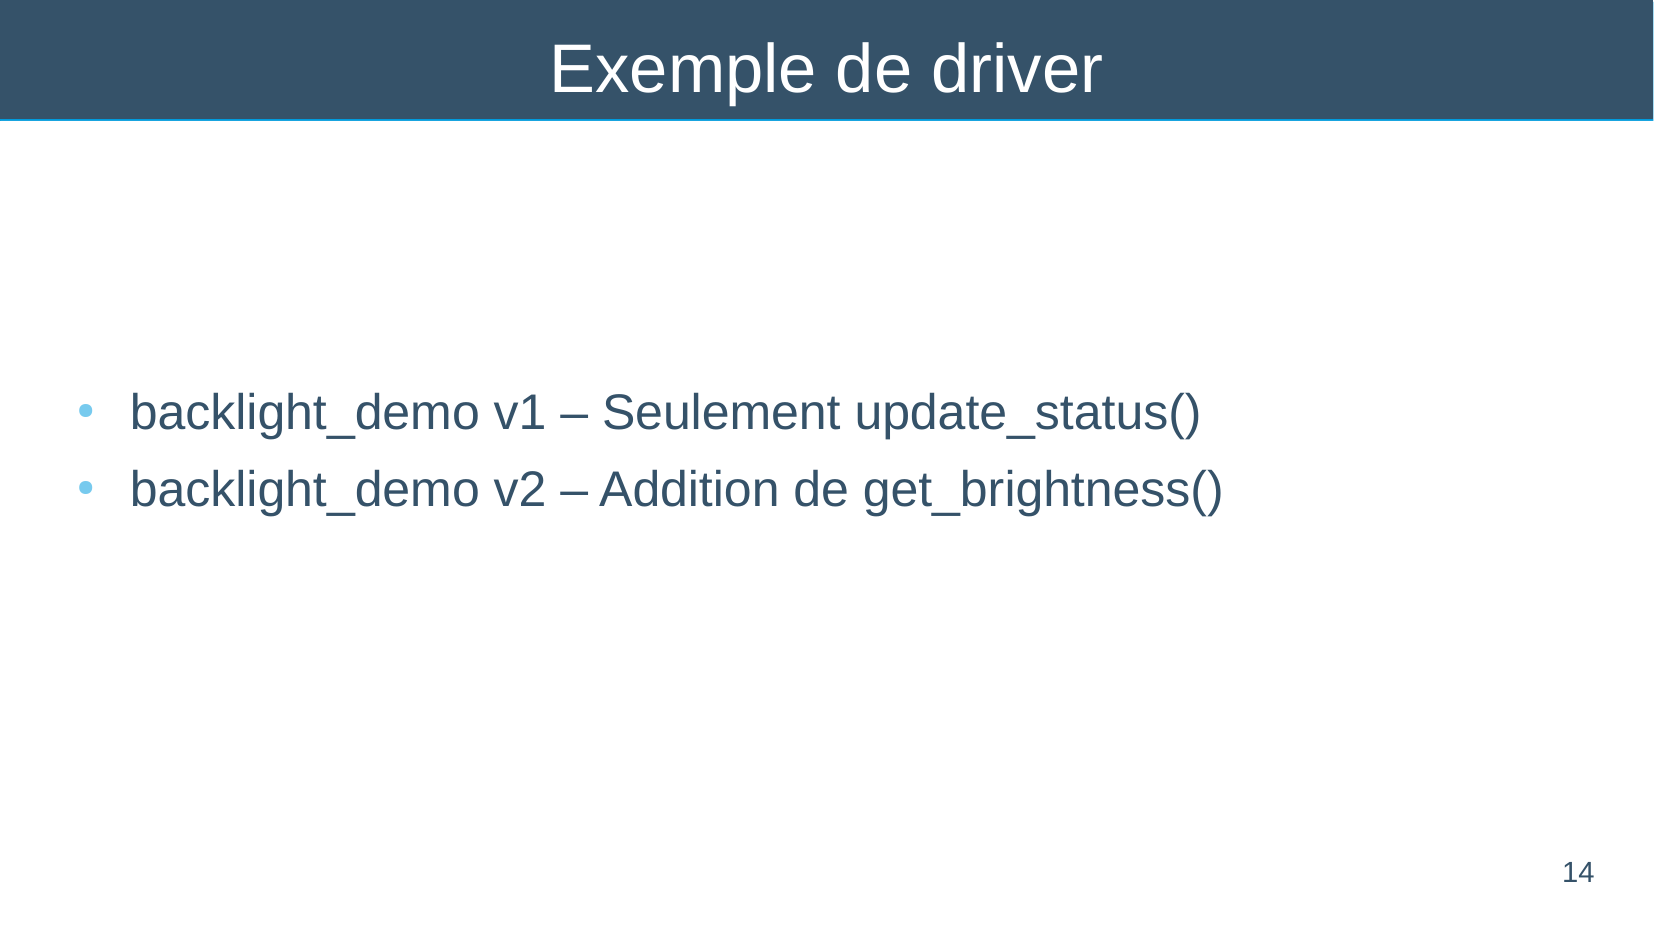

# Exemple de driver
backlight_demo v1 – Seulement update_status()
backlight_demo v2 – Addition de get_brightness()
14